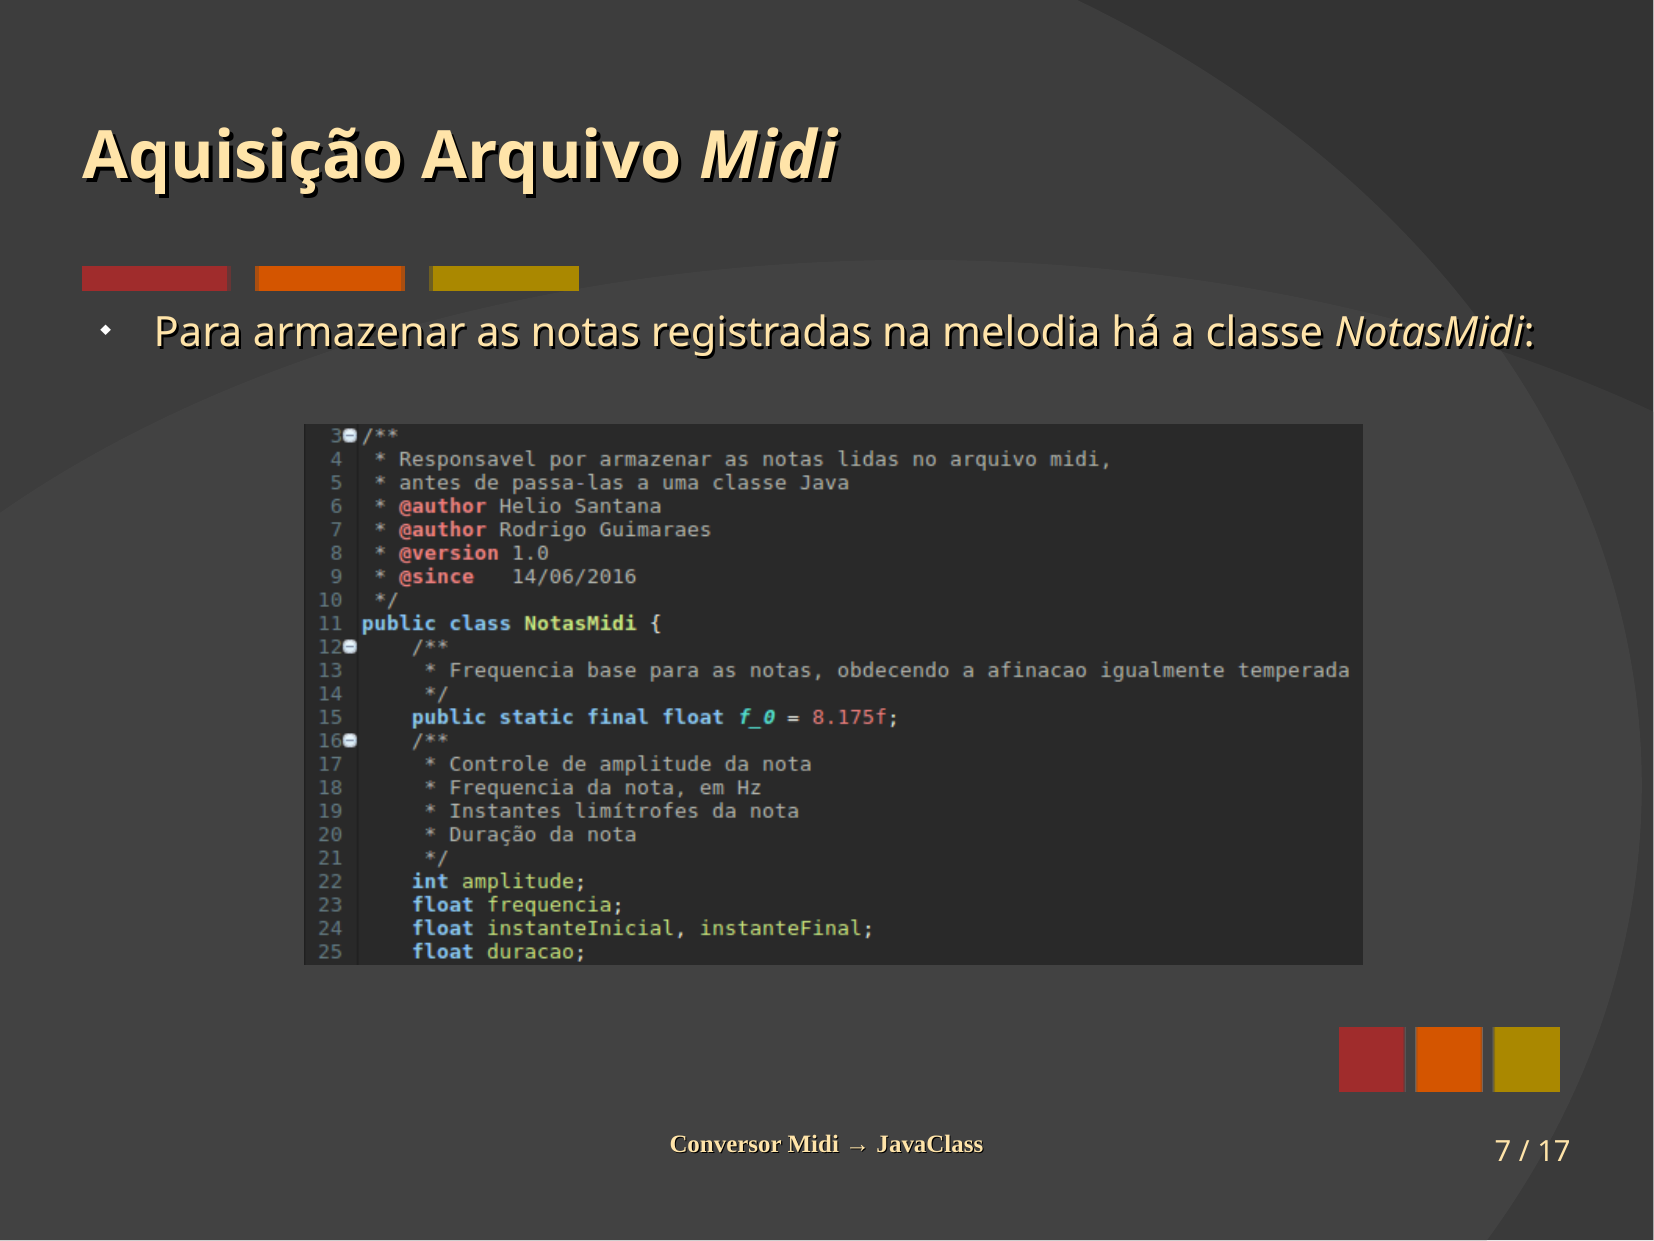

# Aquisição Arquivo Midi
Para armazenar as notas registradas na melodia há a classe NotasMidi:
7